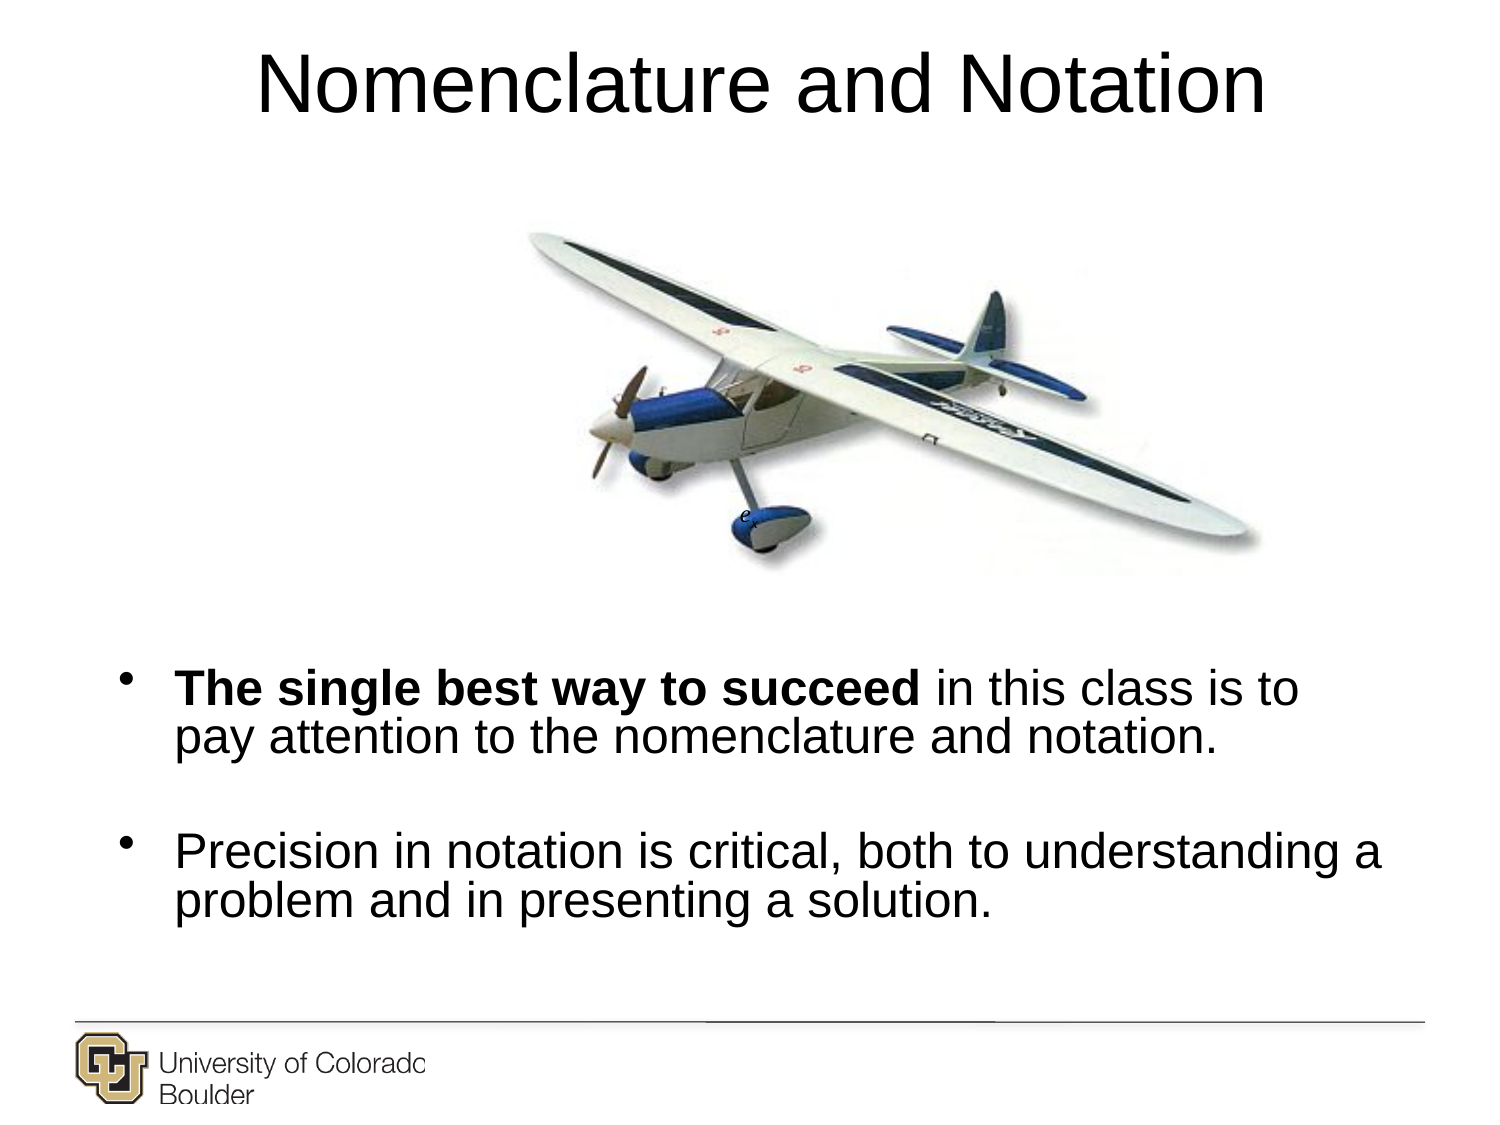

# Nomenclature and Notation
The single best way to succeed in this class is to pay attention to the nomenclature and notation.
Precision in notation is critical, both to understanding a problem and in presenting a solution.